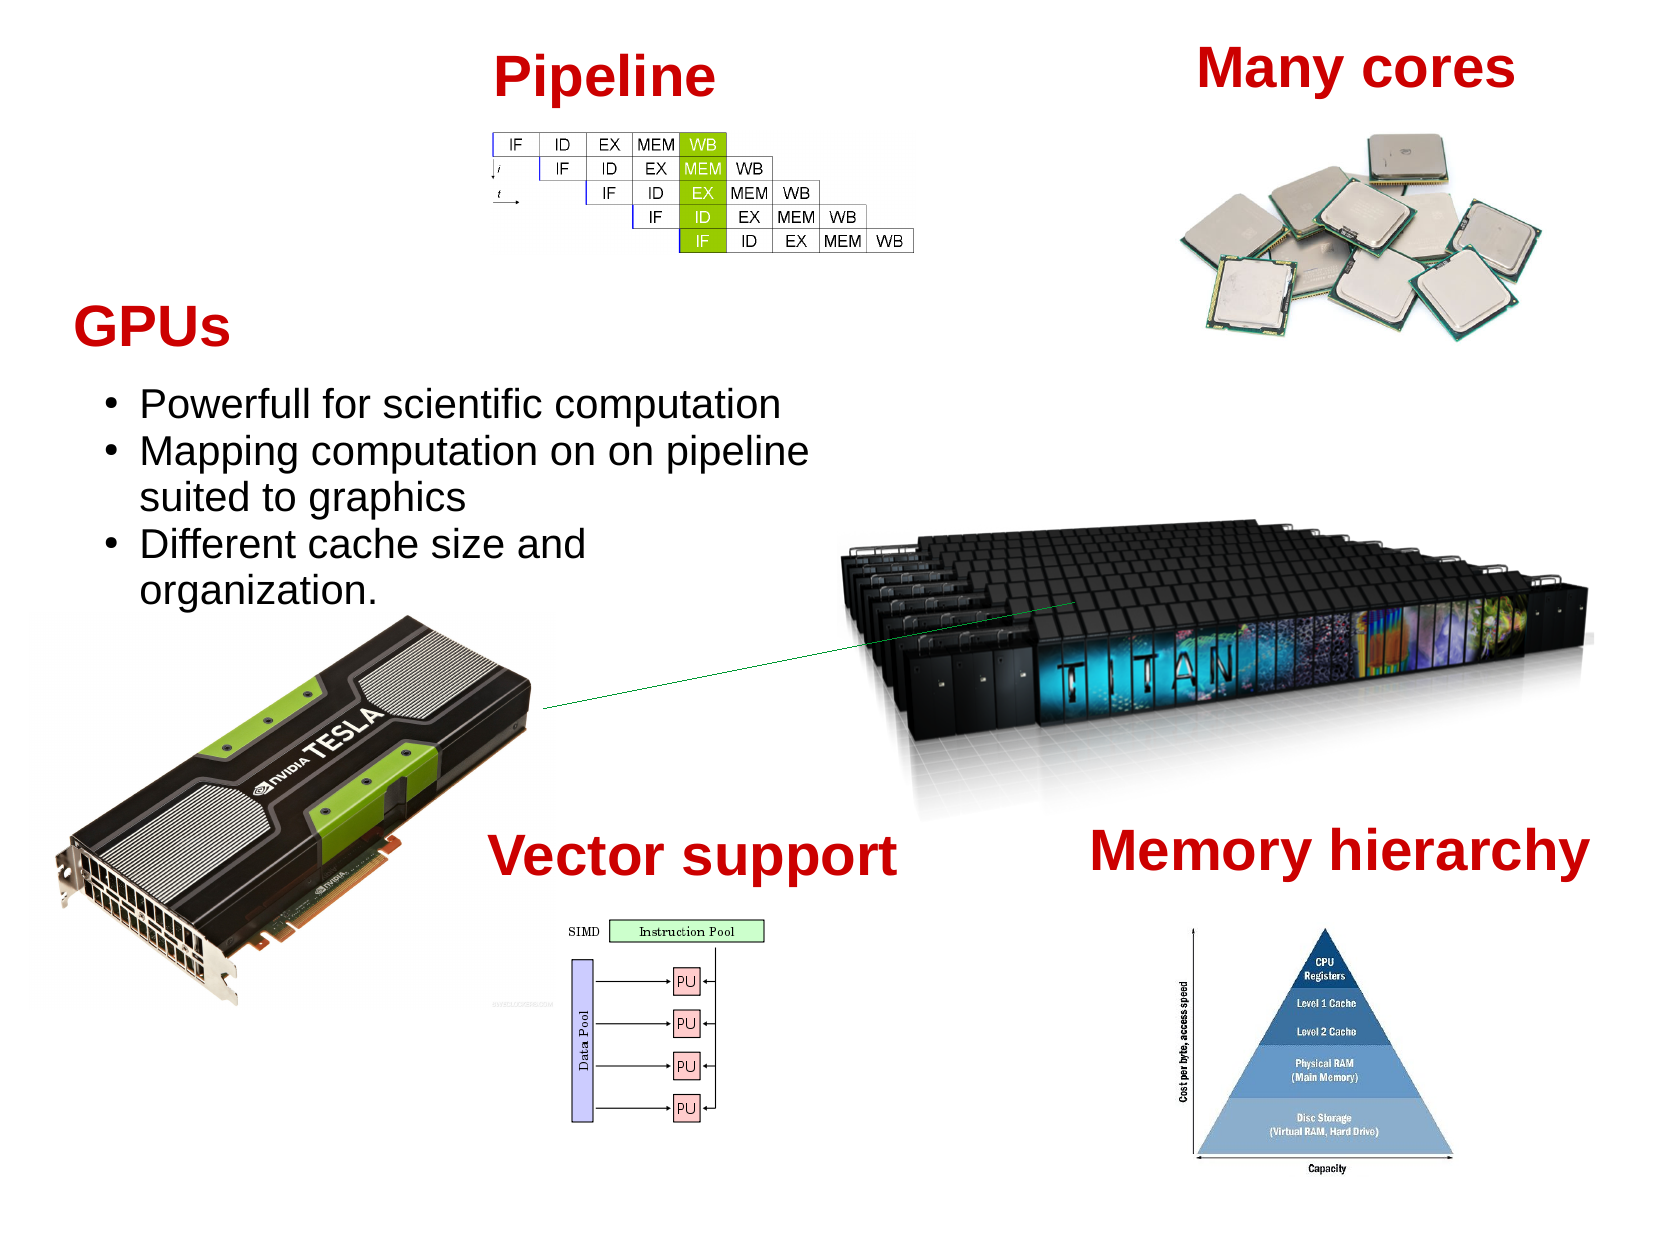

Many cores
Pipeline
GPUs
Powerfull for scientific computation
Mapping computation on on pipeline suited to graphics
Different cache size and organization.
Memory hierarchy
Vector support